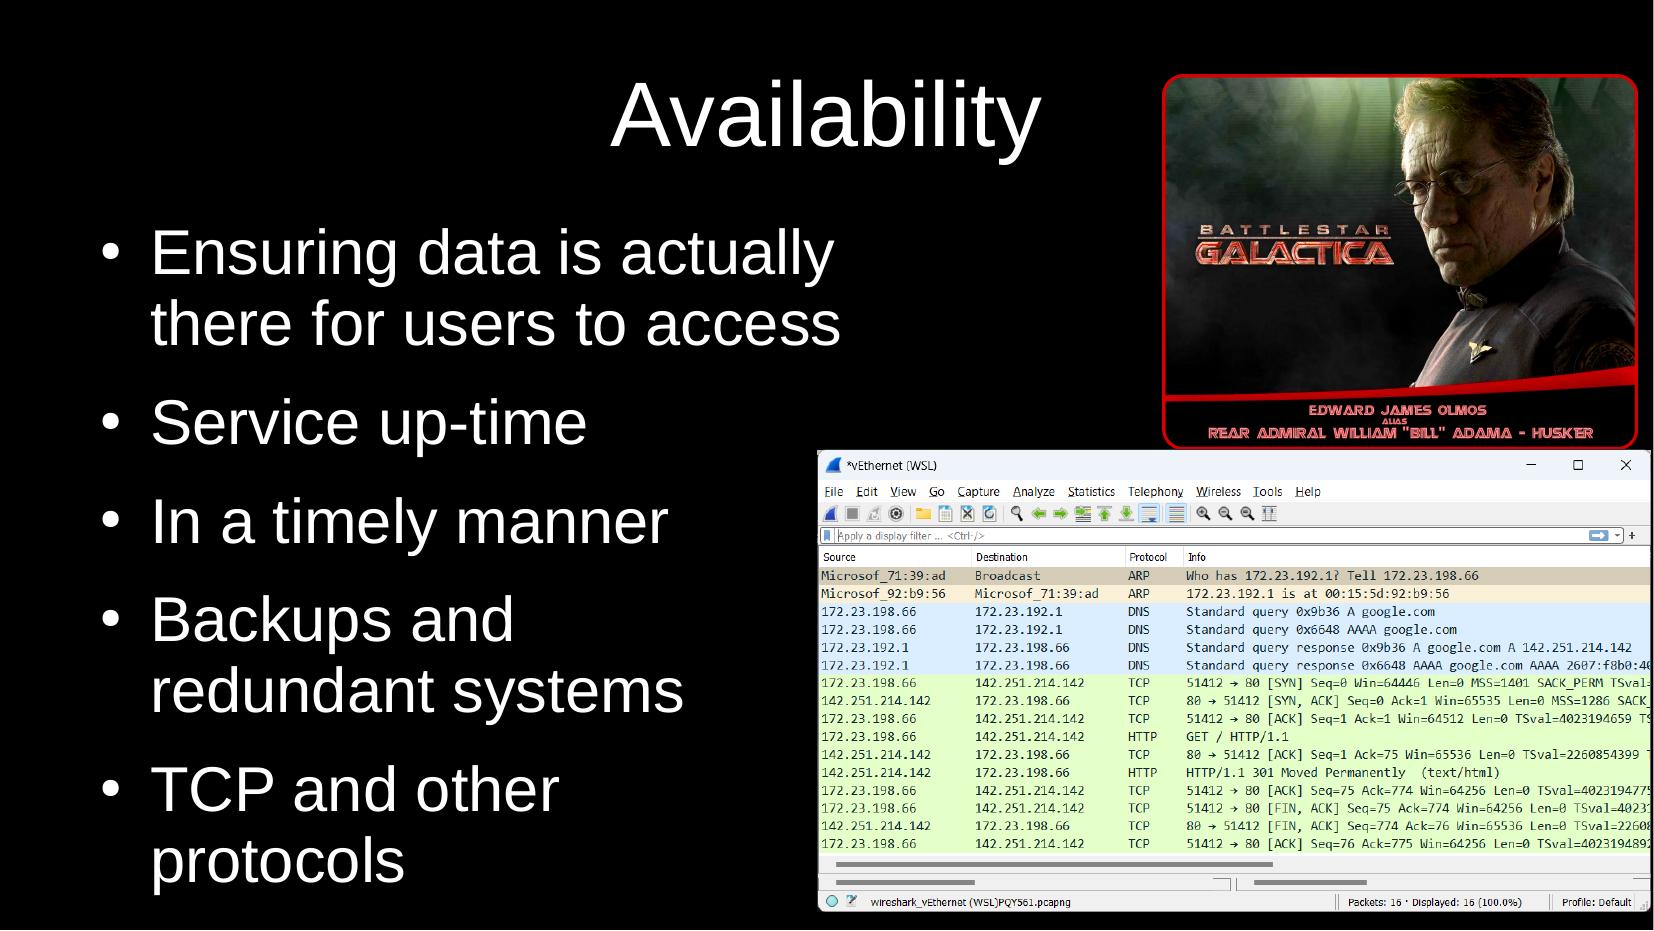

# Availability
Ensuring data is actually
there for users to access
Service up-time
In a timely manner
Backups and
redundant systems
TCP and other
protocols